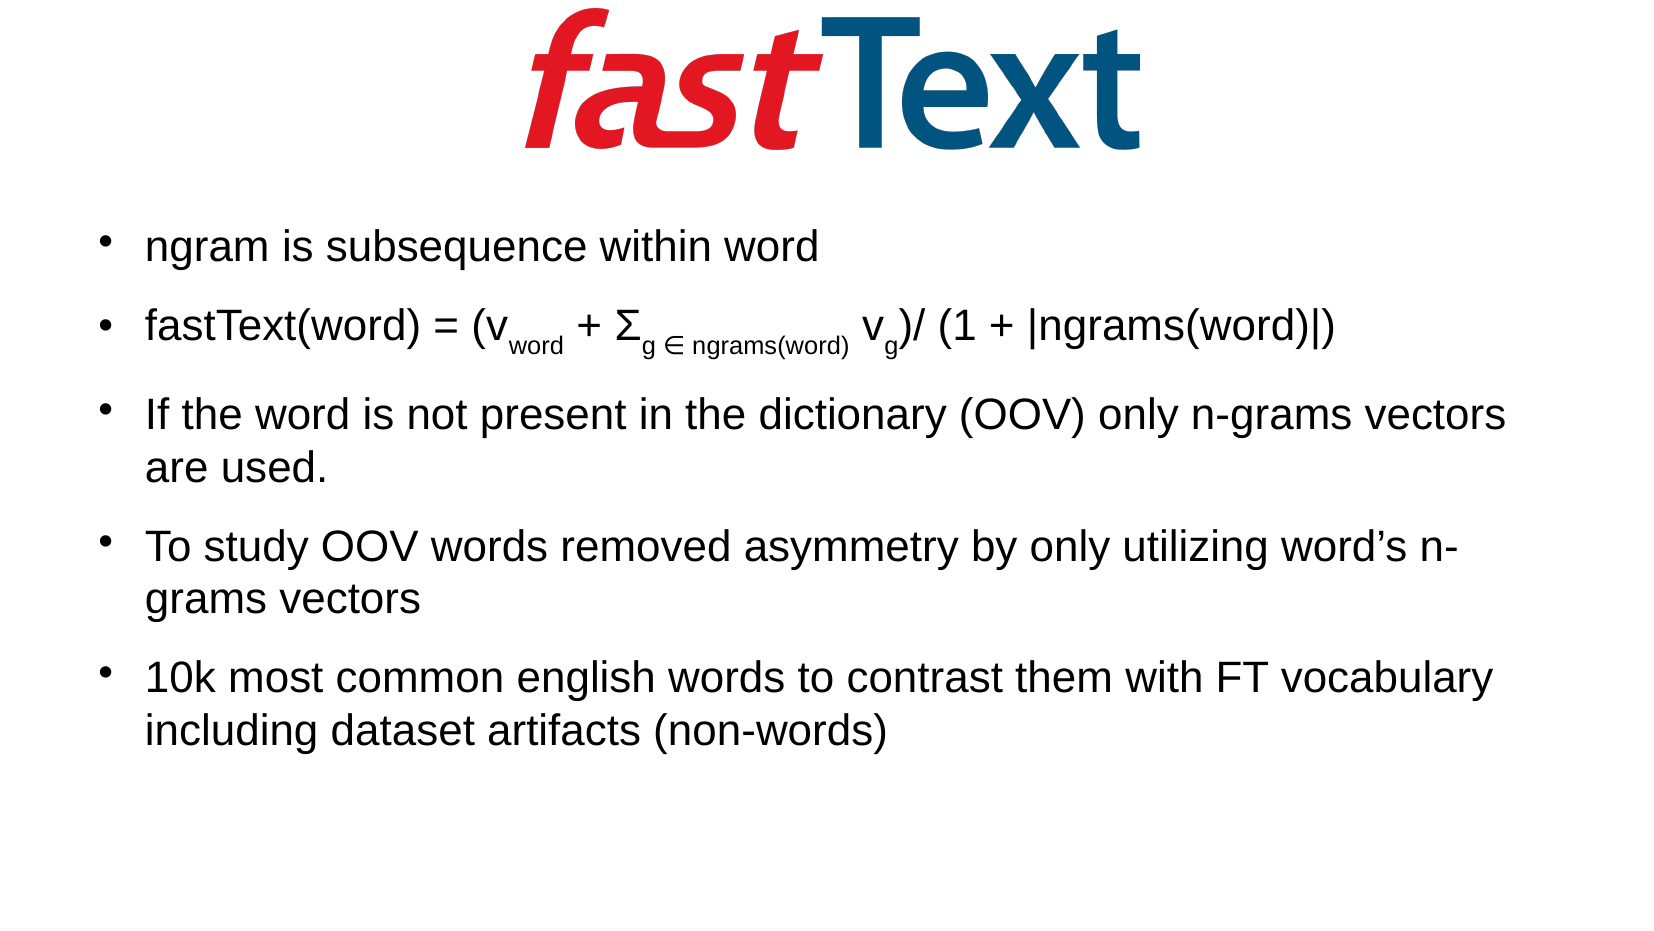

ngram is subsequence within word
fastText(word) = (vword + Σg ∈ ngrams(word) vg)/ (1 + |ngrams(word)|)
If the word is not present in the dictionary (OOV) only n-grams vectors are used.
To study OOV words removed asymmetry by only utilizing word’s n-grams vectors
10k most common english words to contrast them with FT vocabulary including dataset artifacts (non-words)